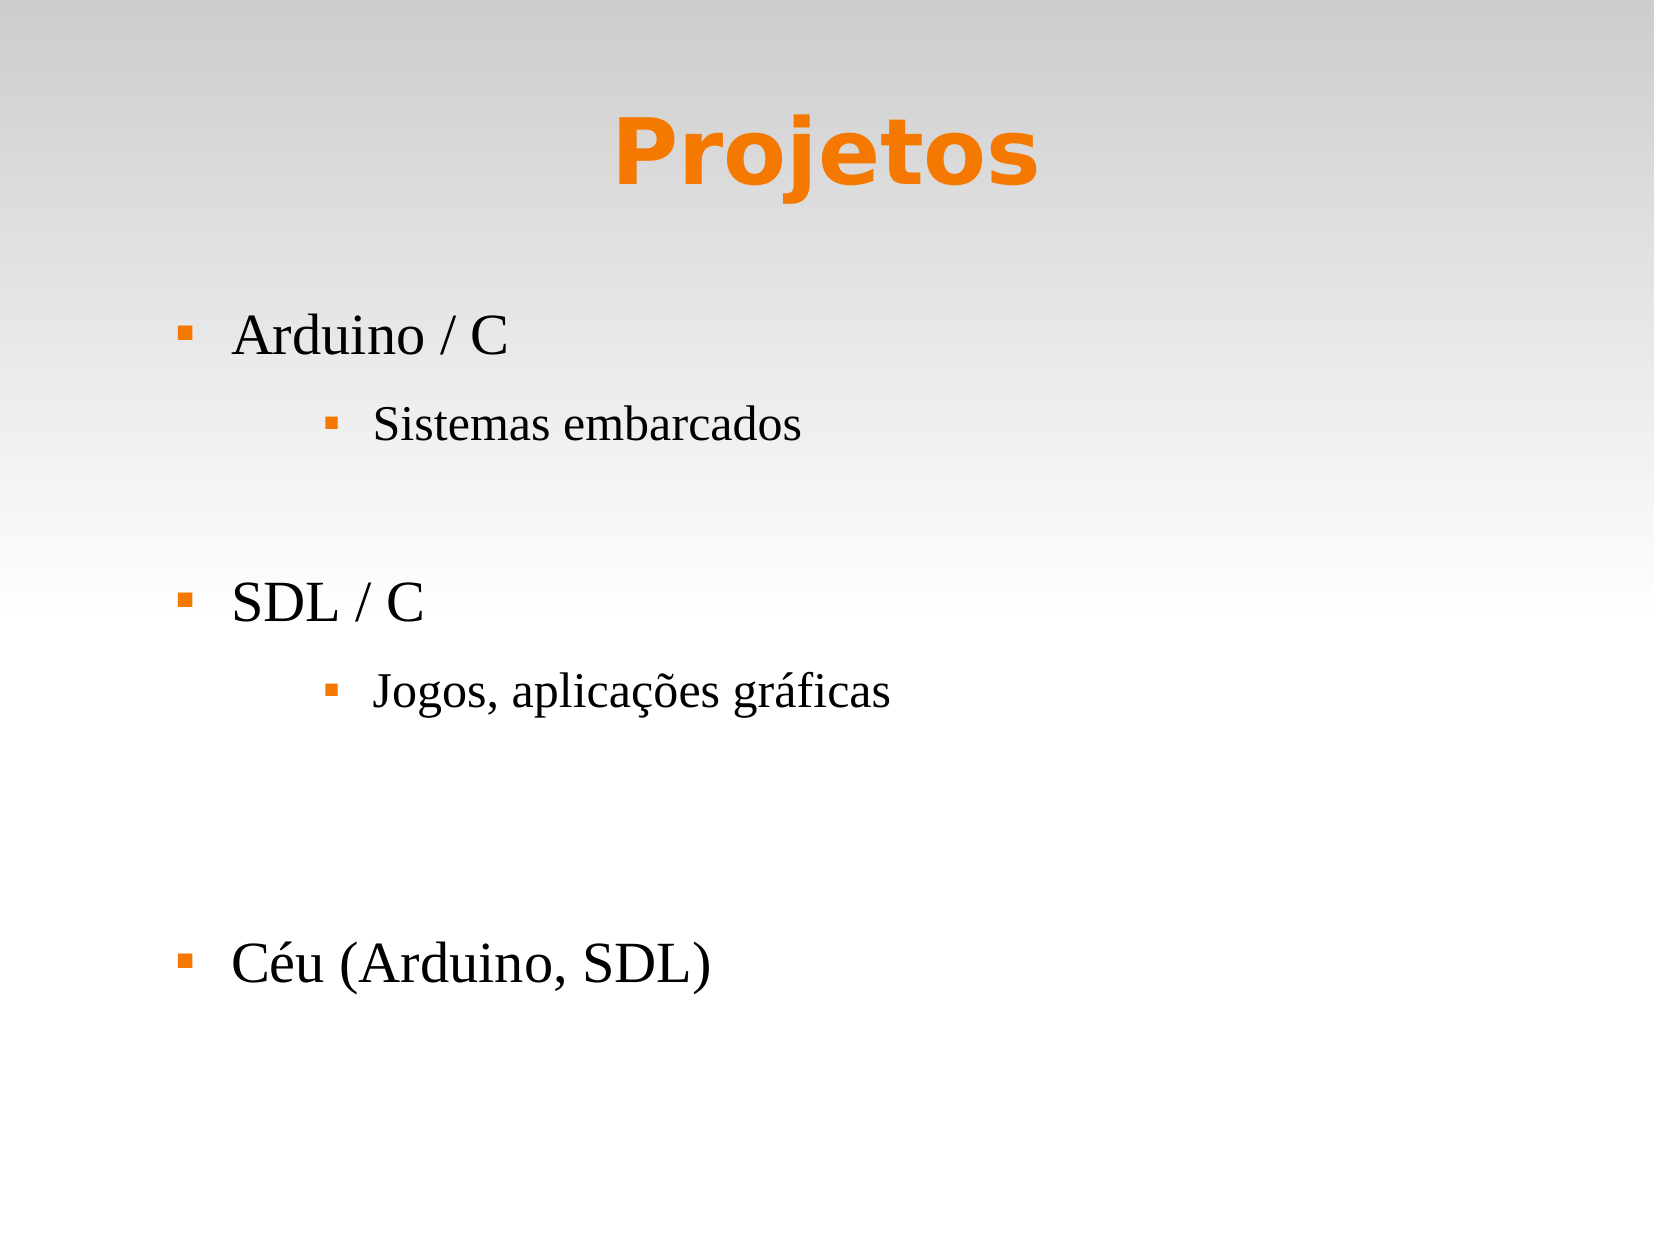

# Projetos
Arduino / C
Sistemas embarcados
SDL / C
Jogos, aplicações gráficas
Céu (Arduino, SDL)